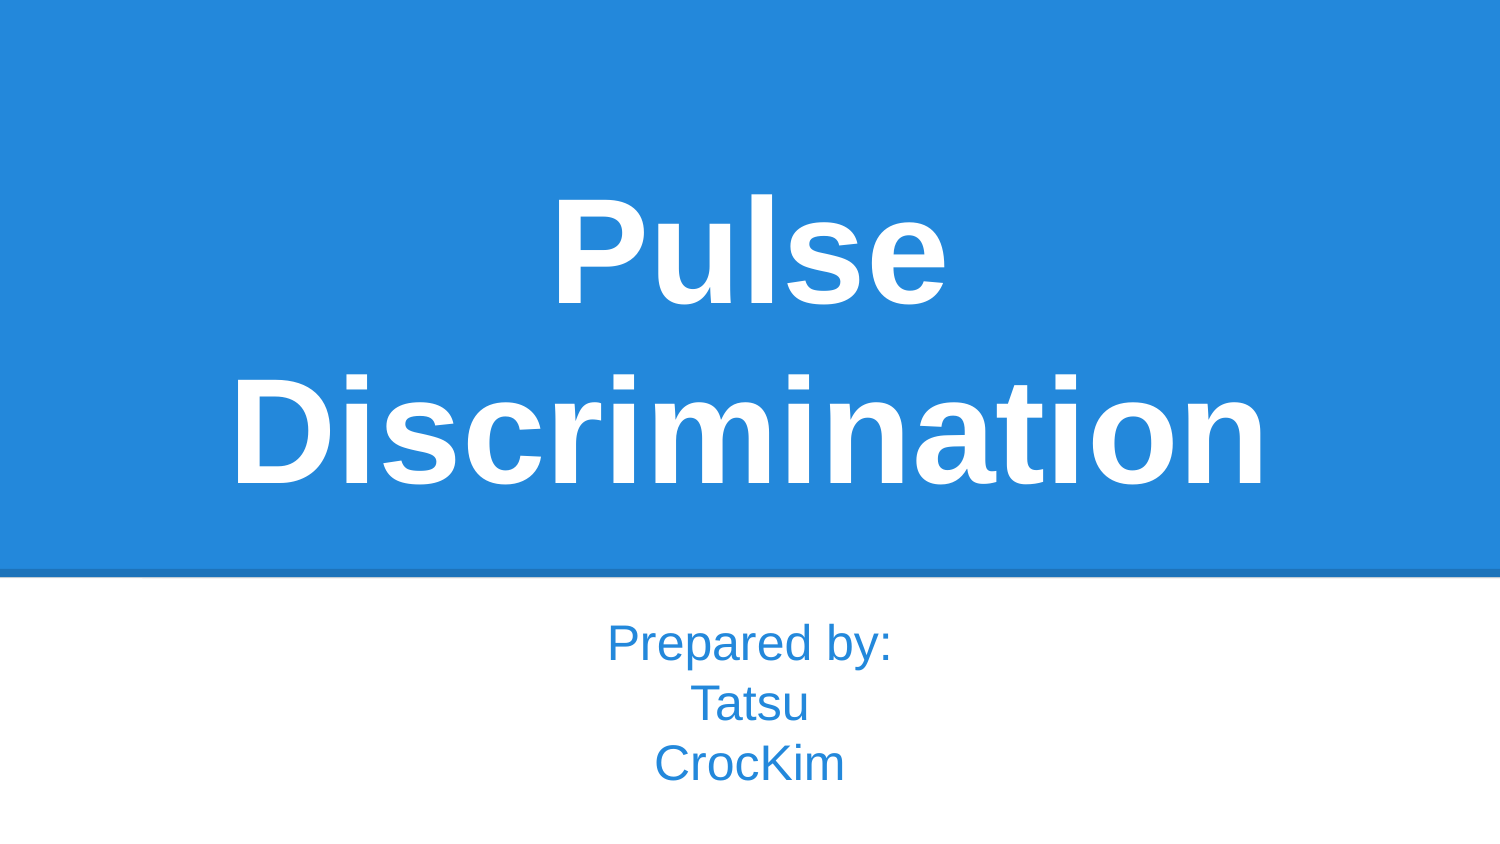

# Pulse Discrimination
Prepared by:
Tatsu
CrocKim